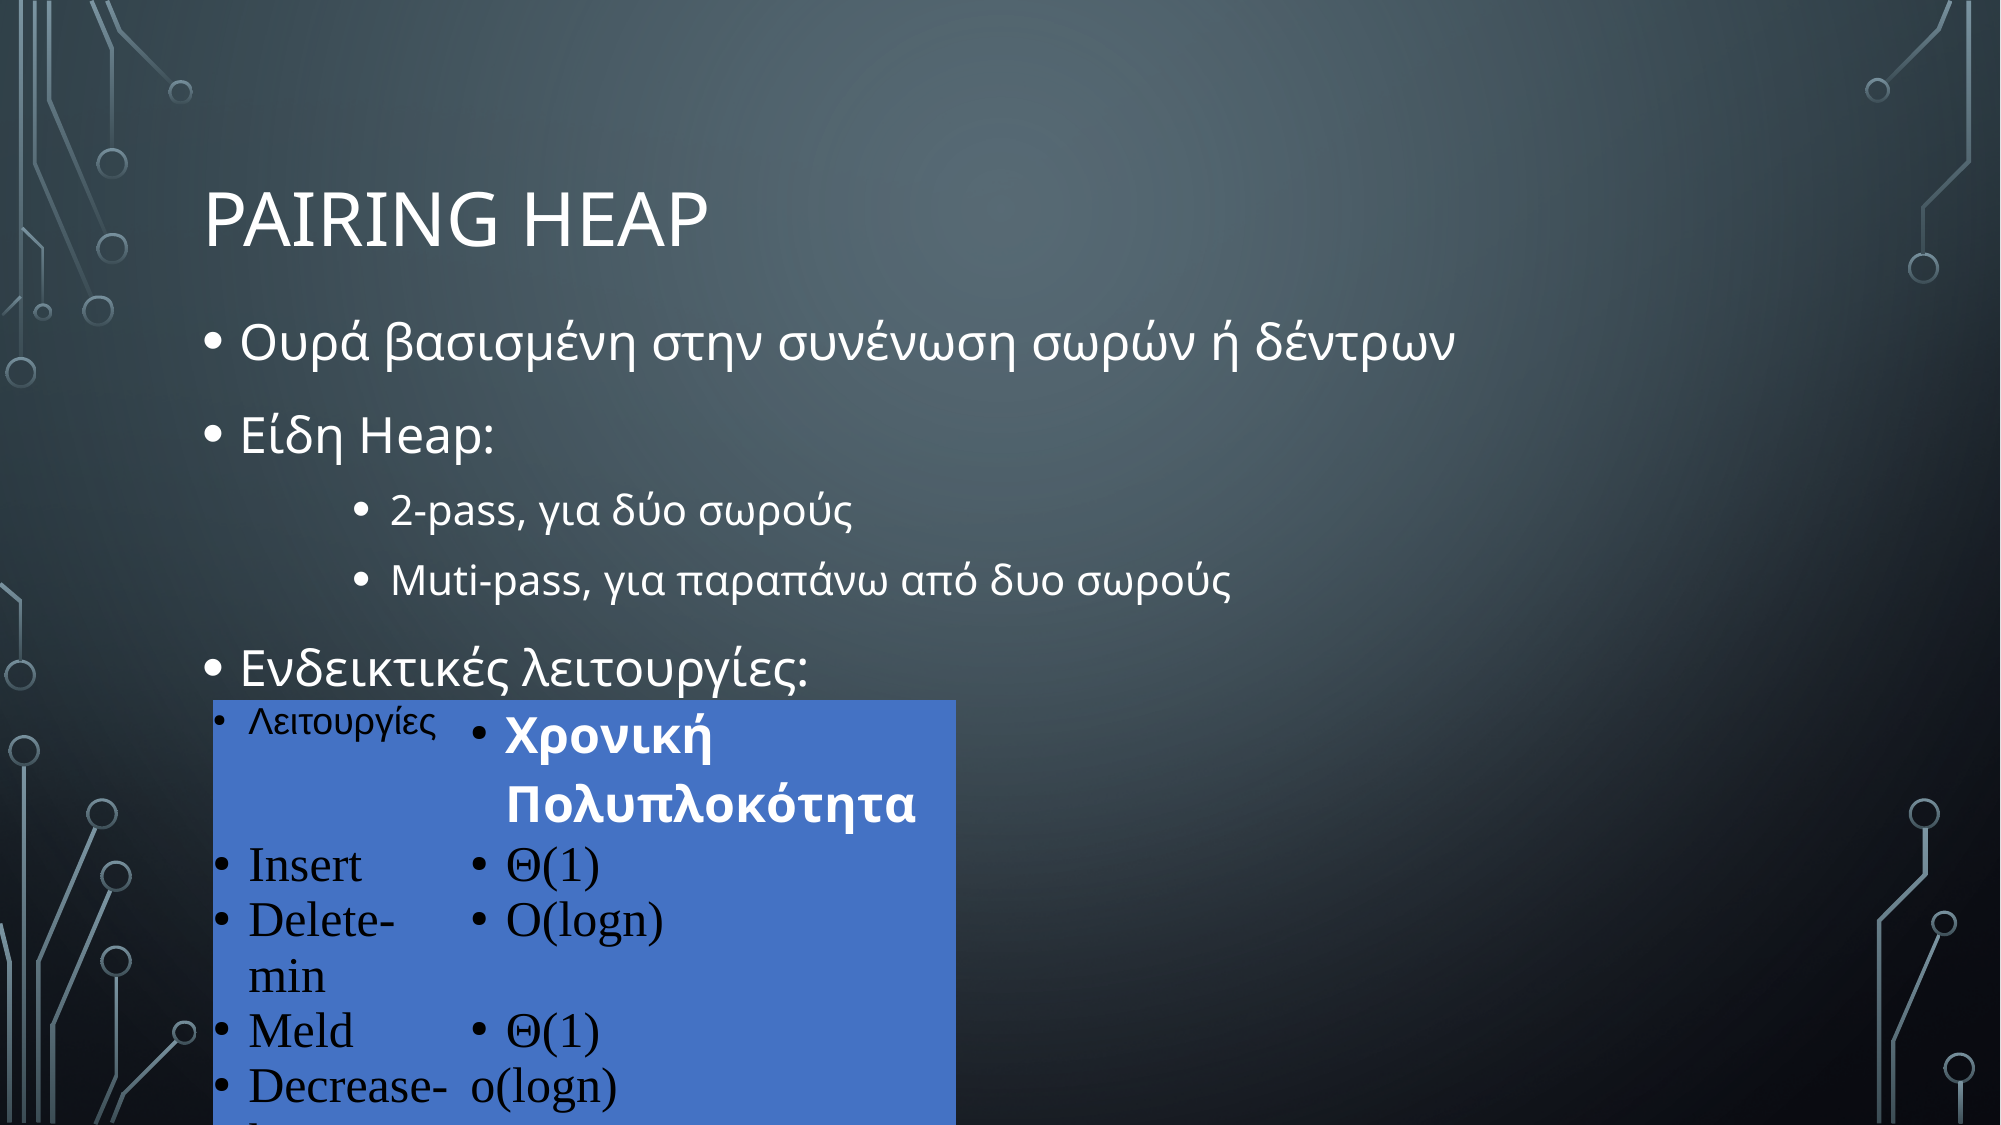

# PAIRING HEAP
Ουρά βασισμένη στην συνένωση σωρών ή δέντρων
Είδη Heap:
2-pass, για δύο σωρούς
Muti-pass, για παραπάνω από δυο σωρούς
Ενδεικτικές λειτουργίες:
| Λειτουργίες | Χρονική Πολυπλοκότητα |
| --- | --- |
| Insert | Θ(1) |
| Delete-min | O(logn) |
| Meld | Θ(1) |
| Decrease-key | o(logn) |